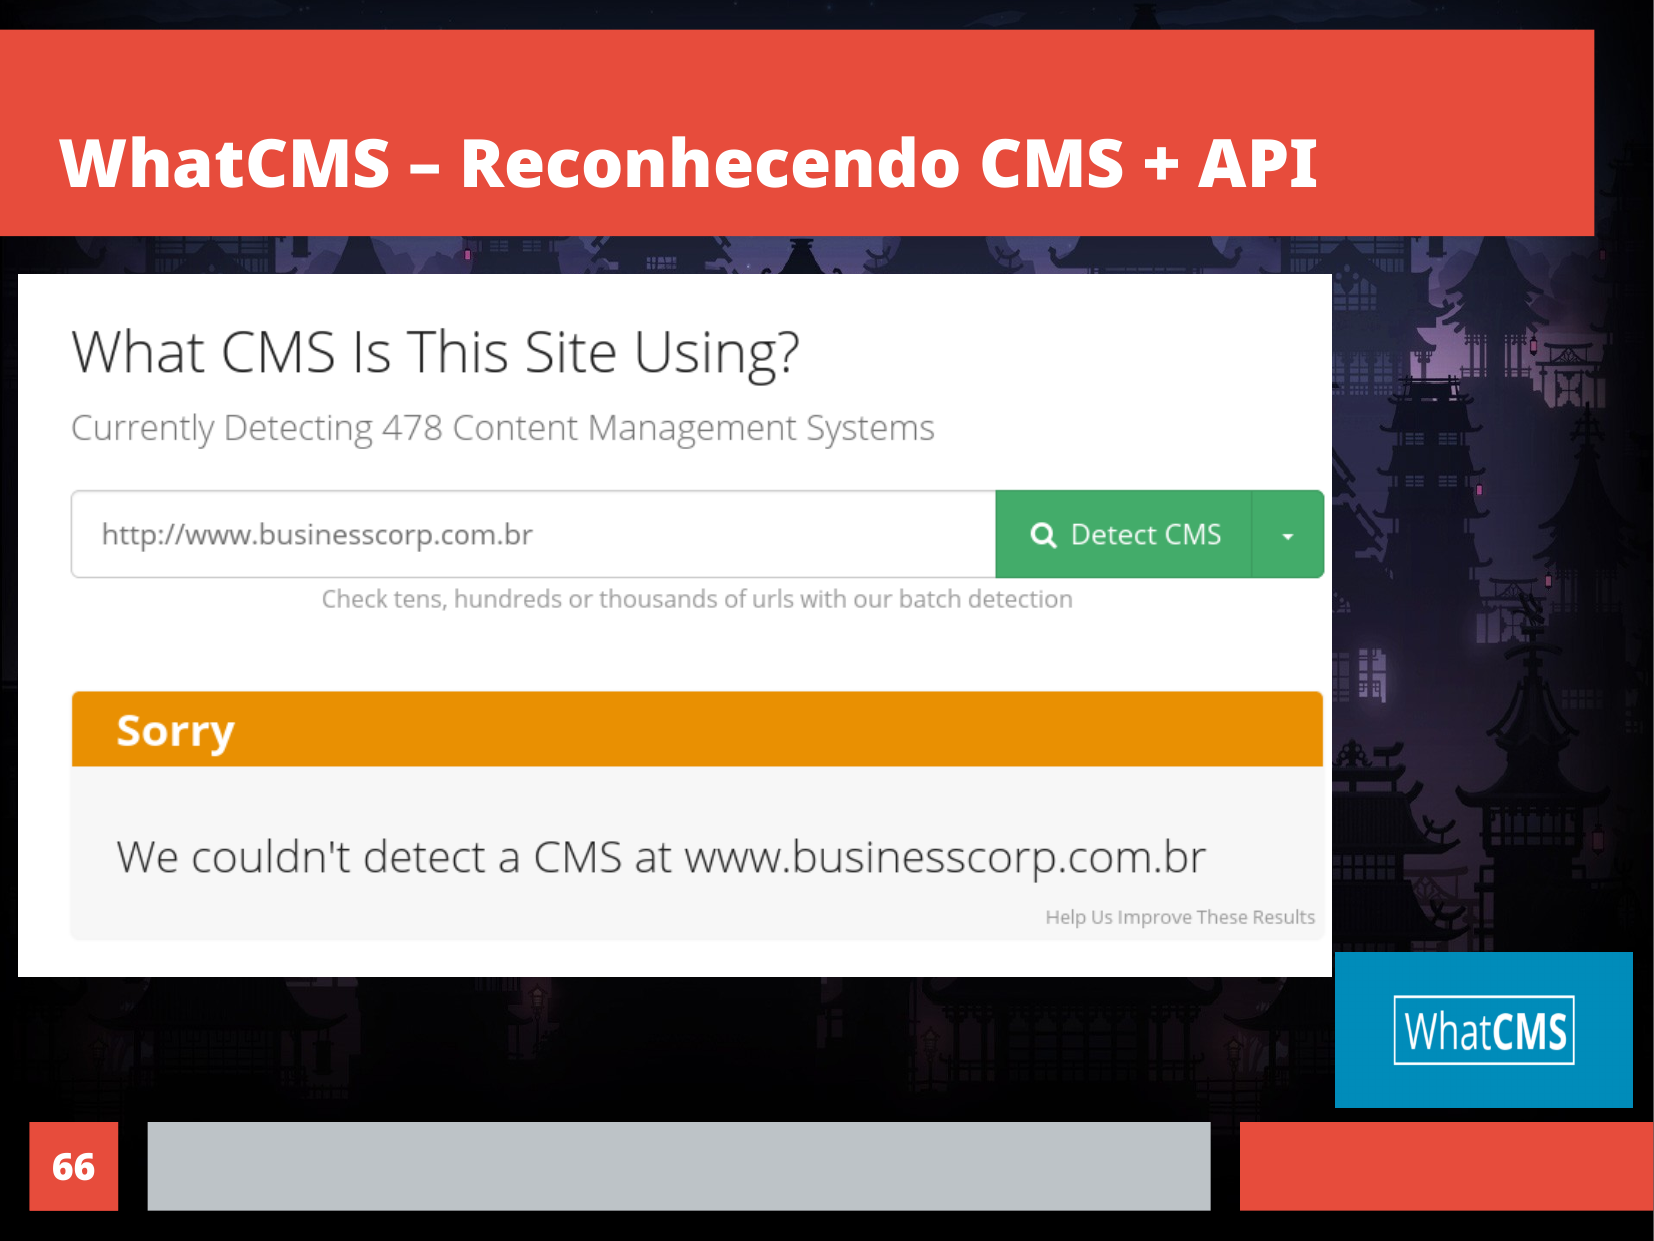

# WhatCMS – Reconhecendo CMS + API
66